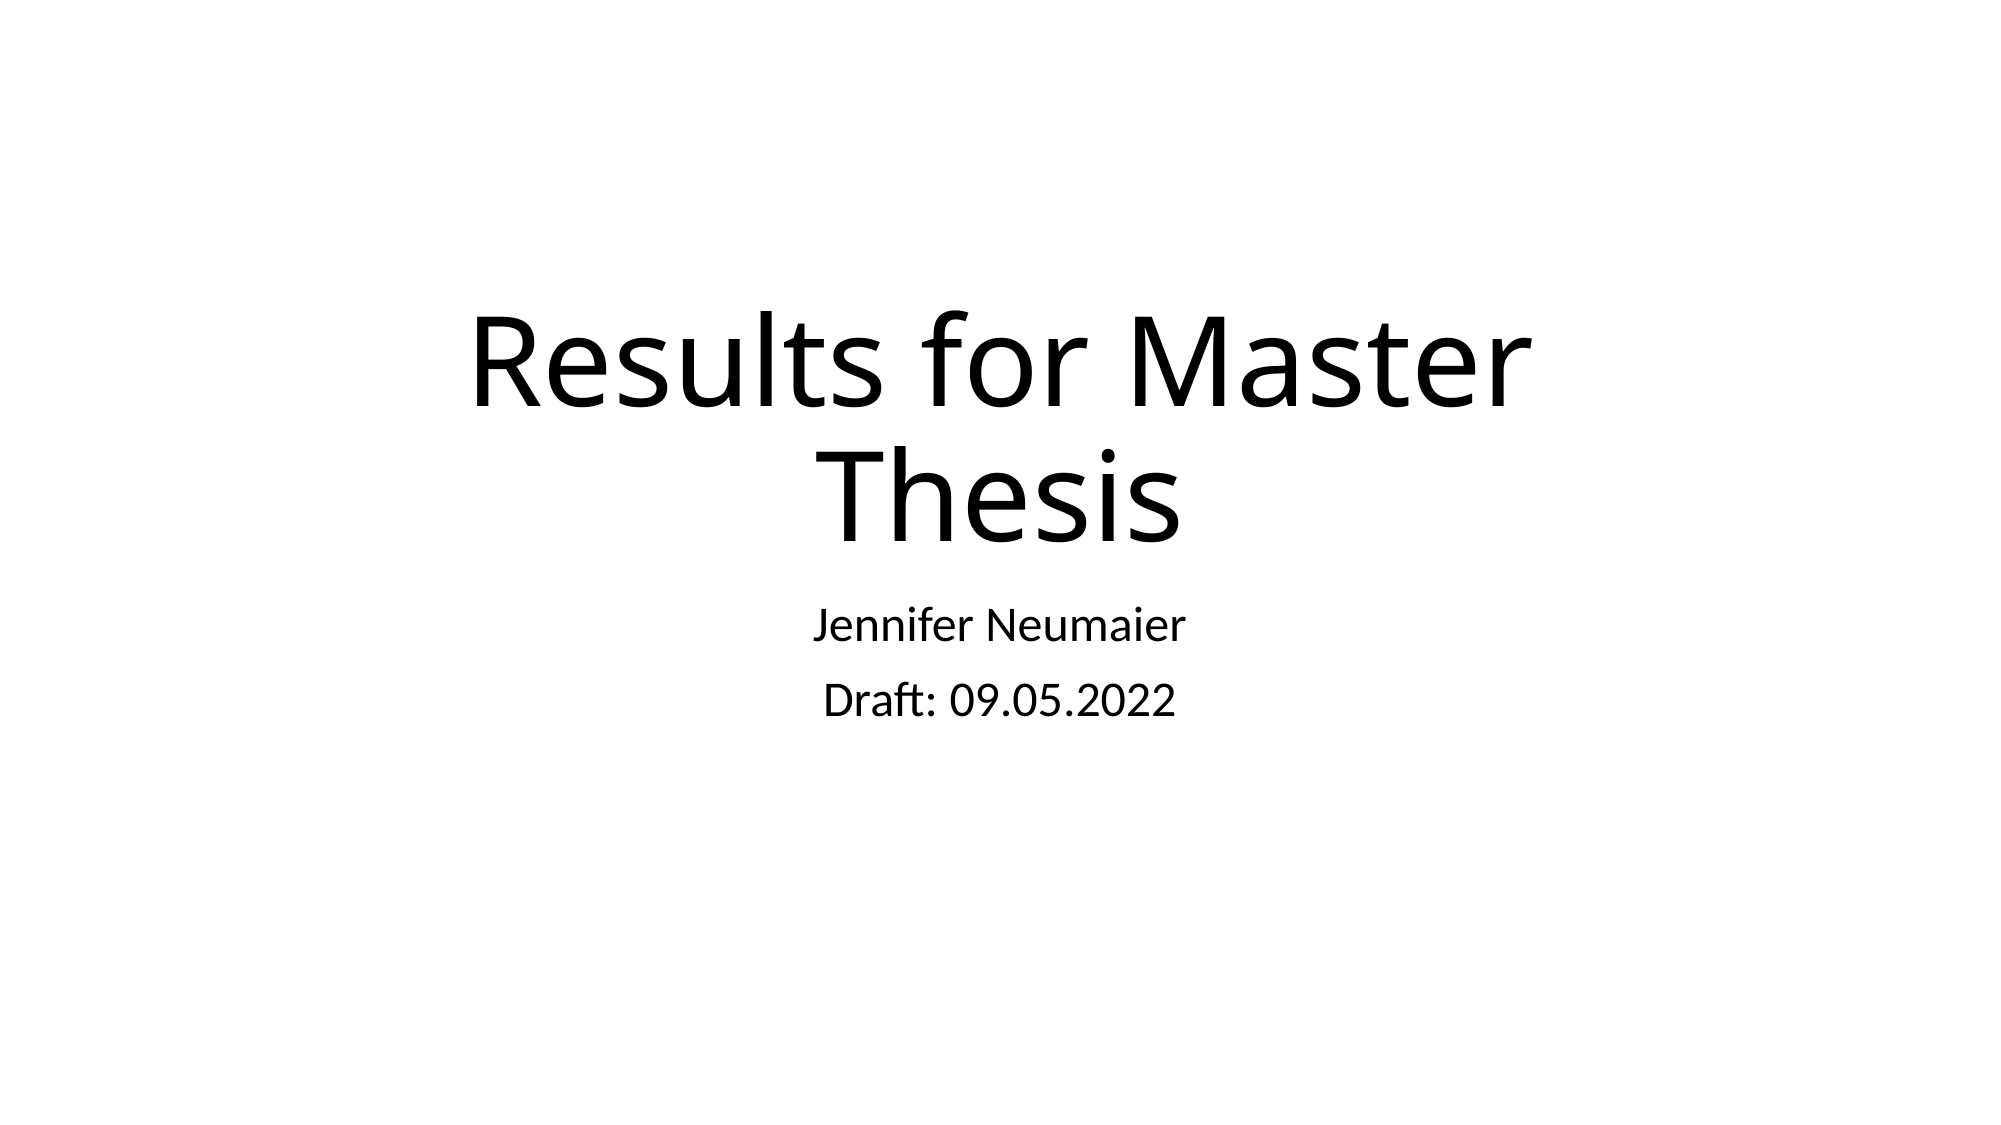

# Results for Master Thesis
Jennifer Neumaier
Draft: 09.05.2022